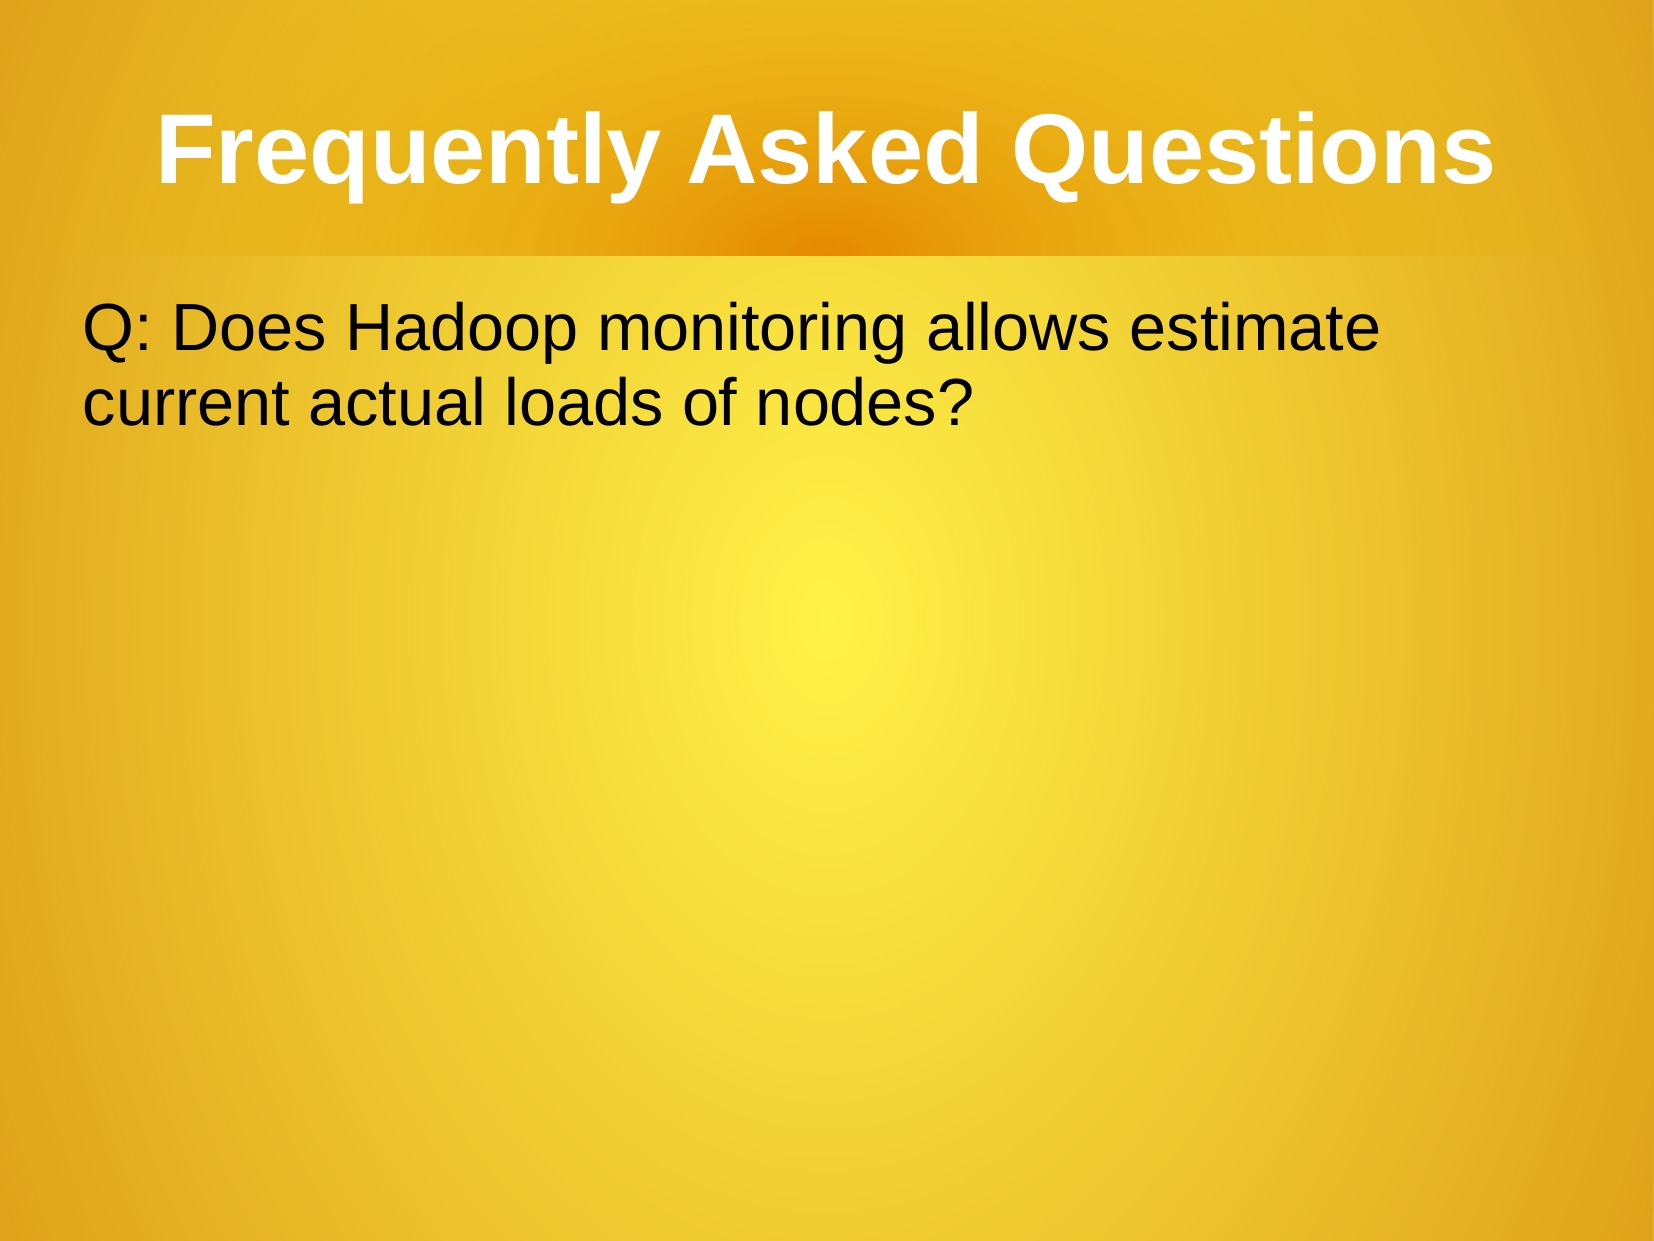

# Frequently Asked Questions
Q: Does Hadoop monitoring allows estimate current actual loads of nodes?